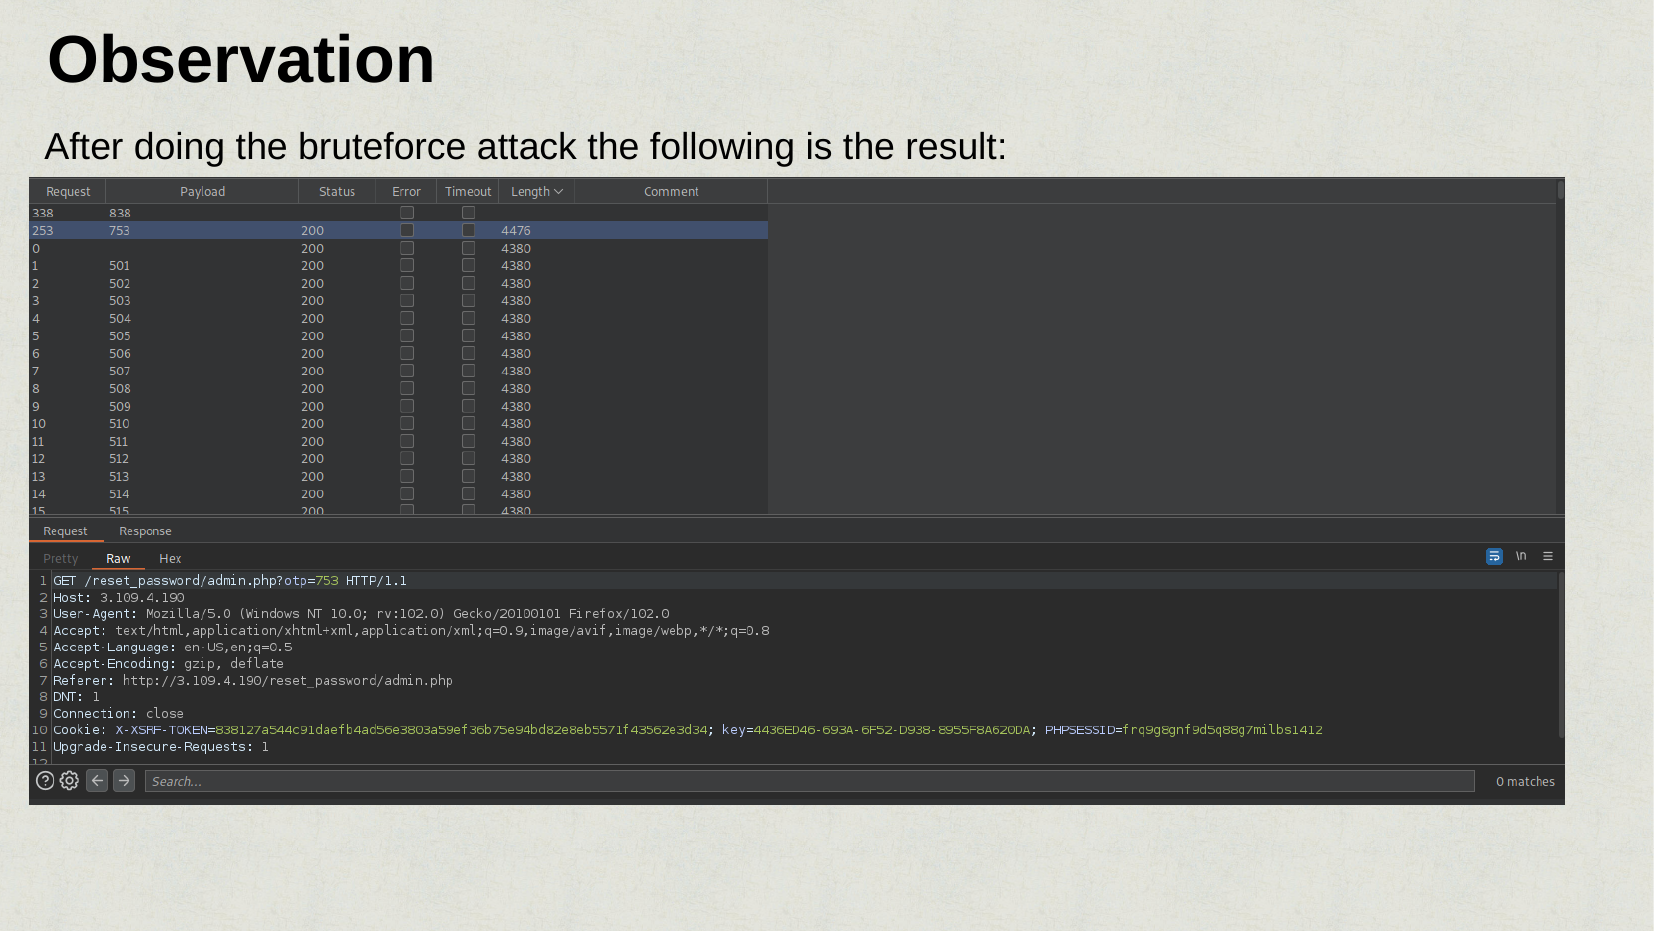

# Observation
After doing the bruteforce attack the following is the result: